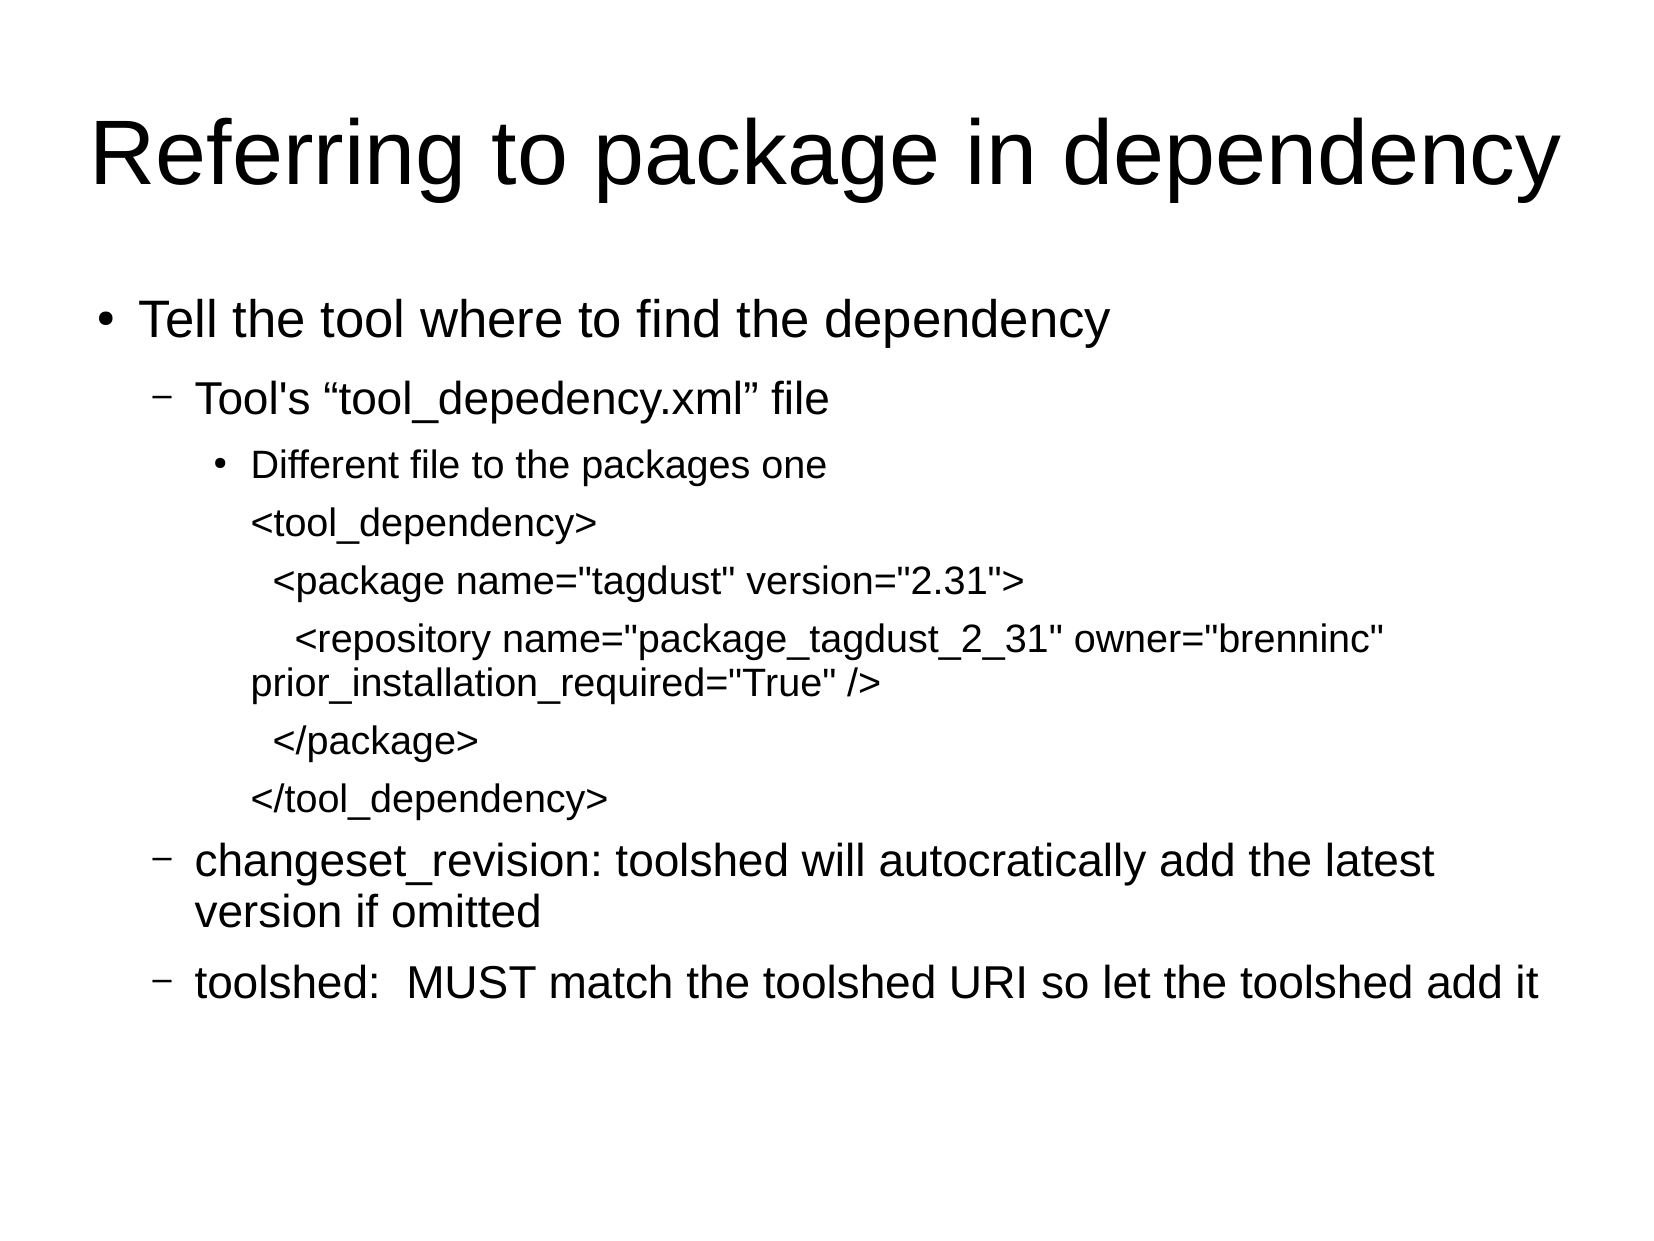

# Referring to package in dependency
Tell the tool where to find the dependency
Tool's “tool_depedency.xml” file
Different file to the packages one
<tool_dependency>
 <package name="tagdust" version="2.31">
 <repository name="package_tagdust_2_31" owner="brenninc" prior_installation_required="True" />
 </package>
</tool_dependency>
changeset_revision: toolshed will autocratically add the latest version if omitted
toolshed: MUST match the toolshed URI so let the toolshed add it